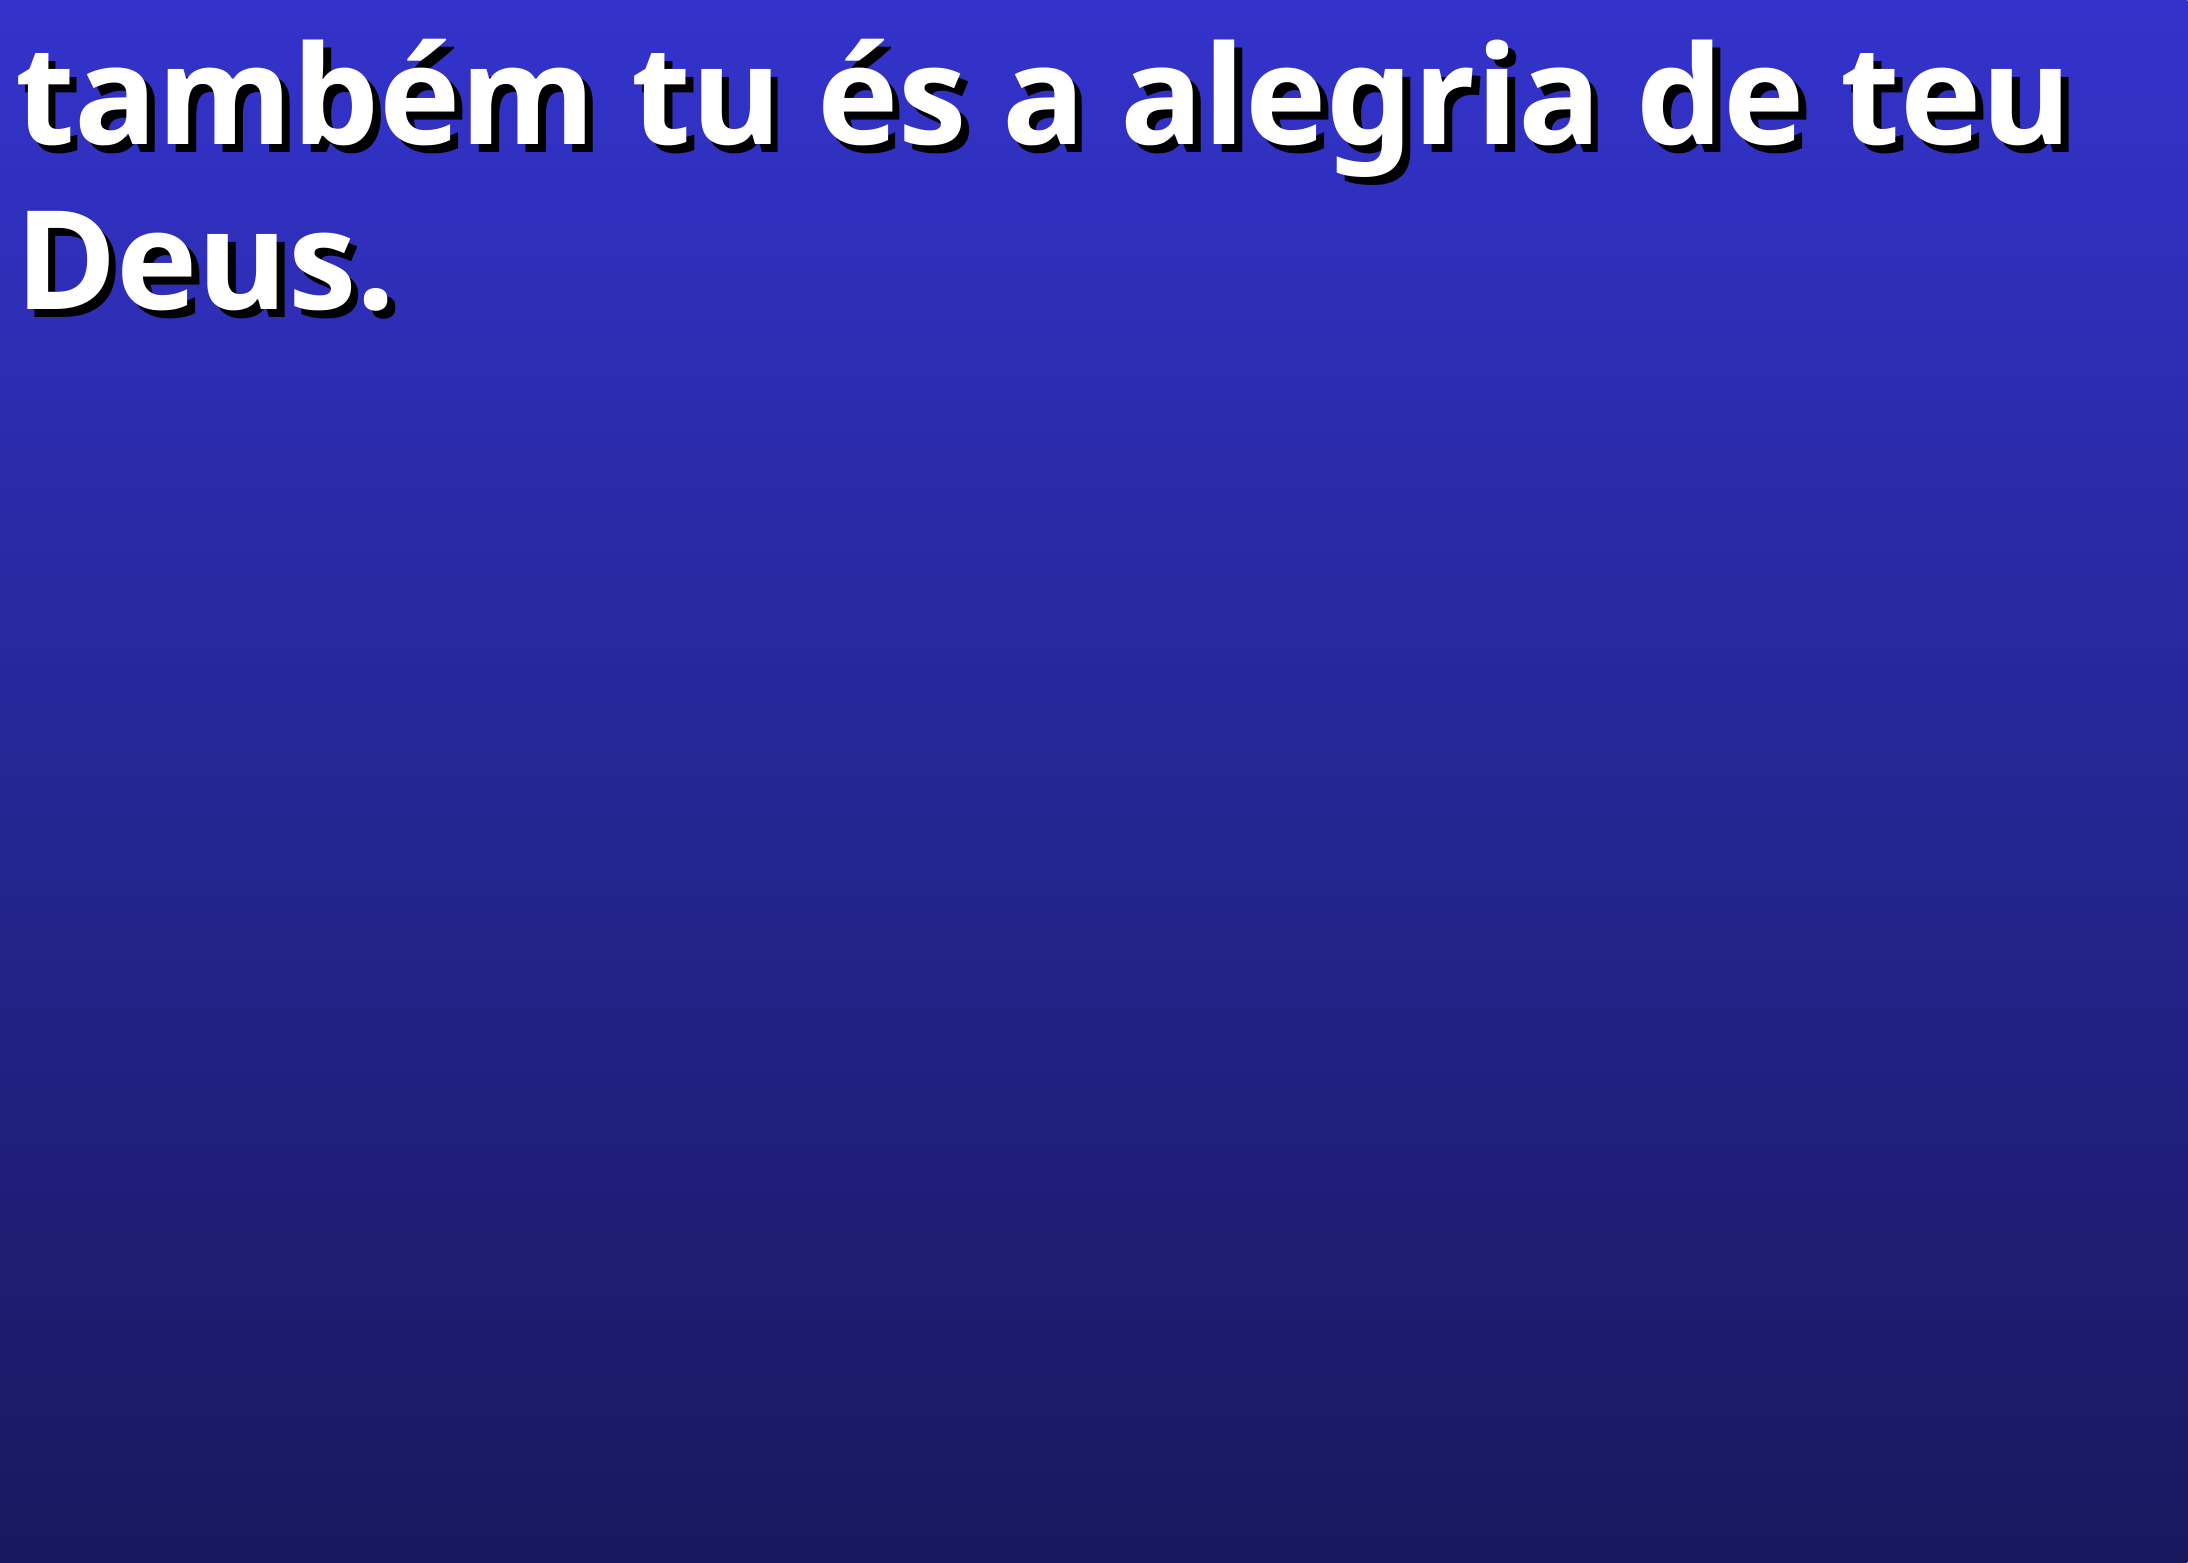

também tu és a alegria de teu Deus.